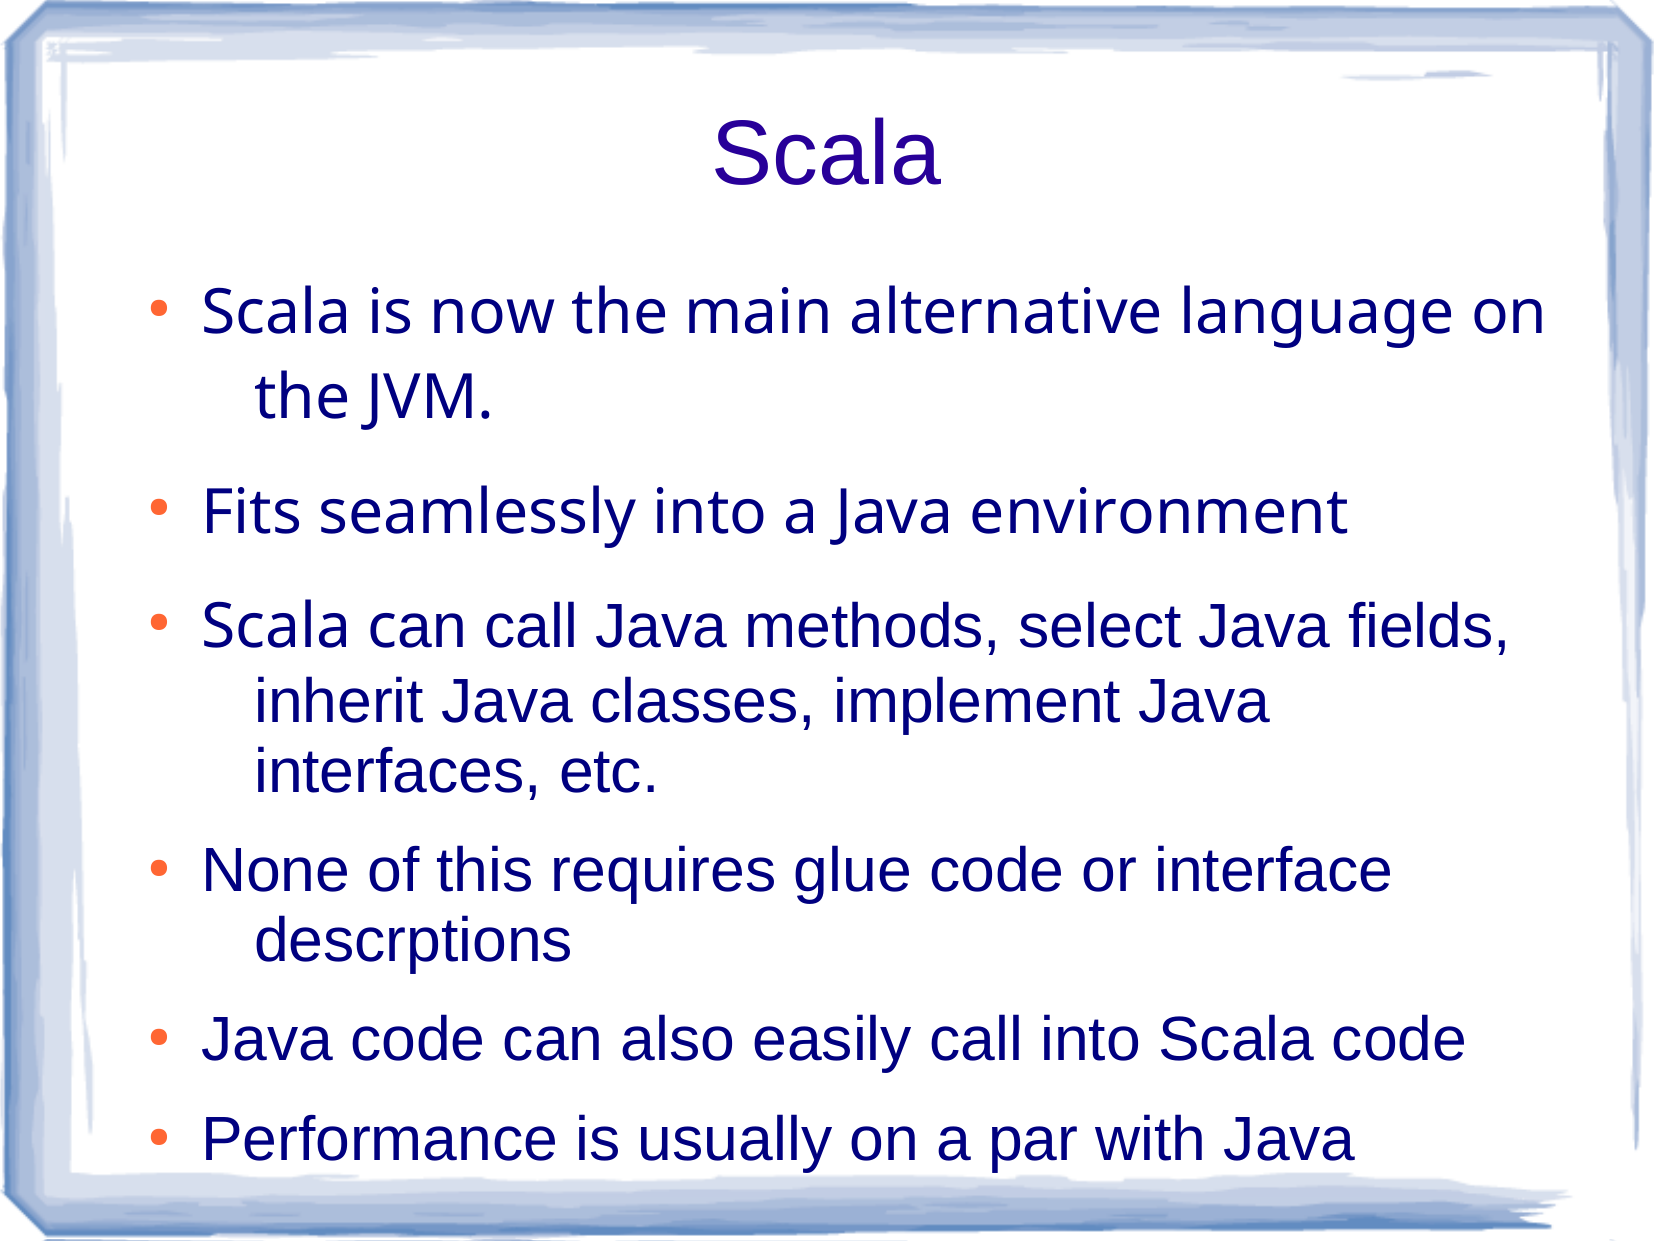

# Scala
Scala is now the main alternative language on the JVM.
Fits seamlessly into a Java environment
Scala can call Java methods, select Java fields, inherit Java classes, implement Java interfaces, etc.
None of this requires glue code or interface descrptions
Java code can also easily call into Scala code
Performance is usually on a par with Java